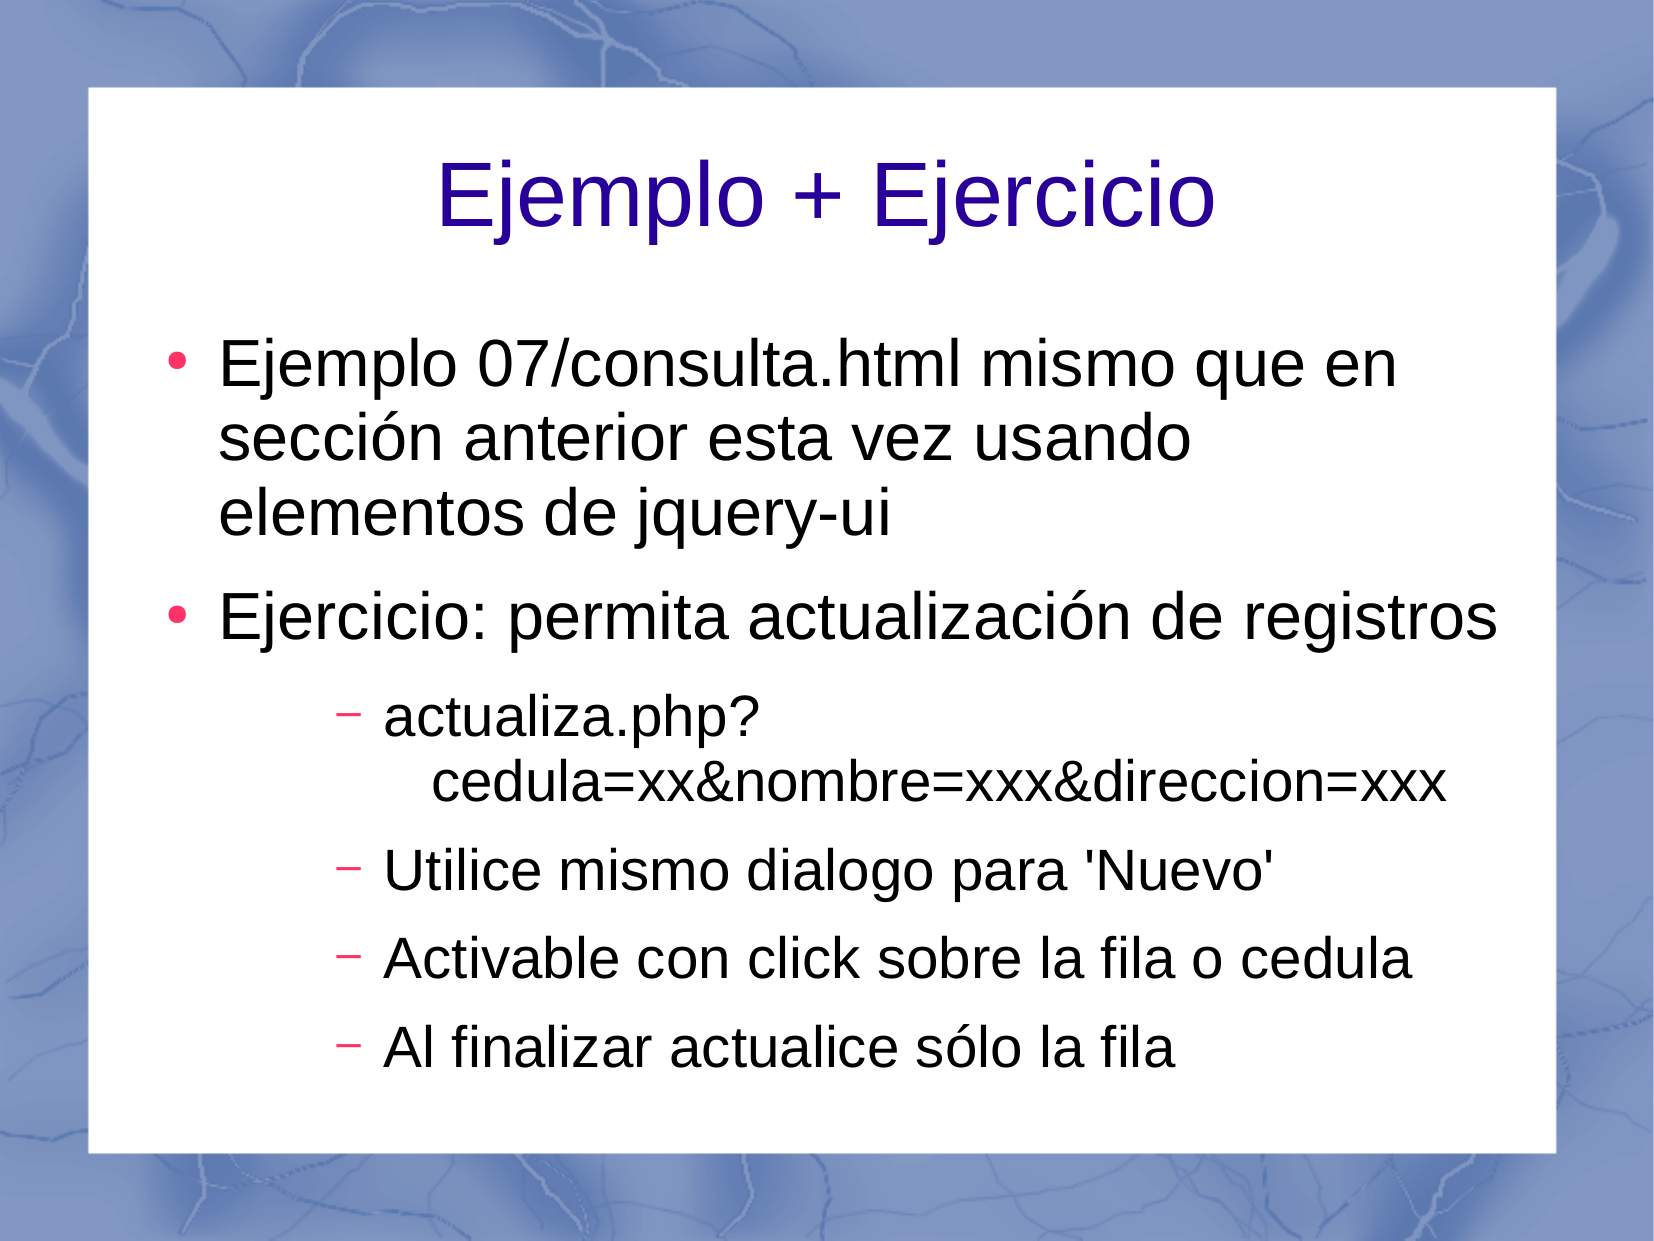

# Ejemplo + Ejercicio
Ejemplo 07/consulta.html mismo que en sección anterior esta vez usando elementos de jquery-ui
Ejercicio: permita actualización de registros
actualiza.php?cedula=xx&nombre=xxx&direccion=xxx
Utilice mismo dialogo para 'Nuevo'
Activable con click sobre la fila o cedula
Al finalizar actualice sólo la fila